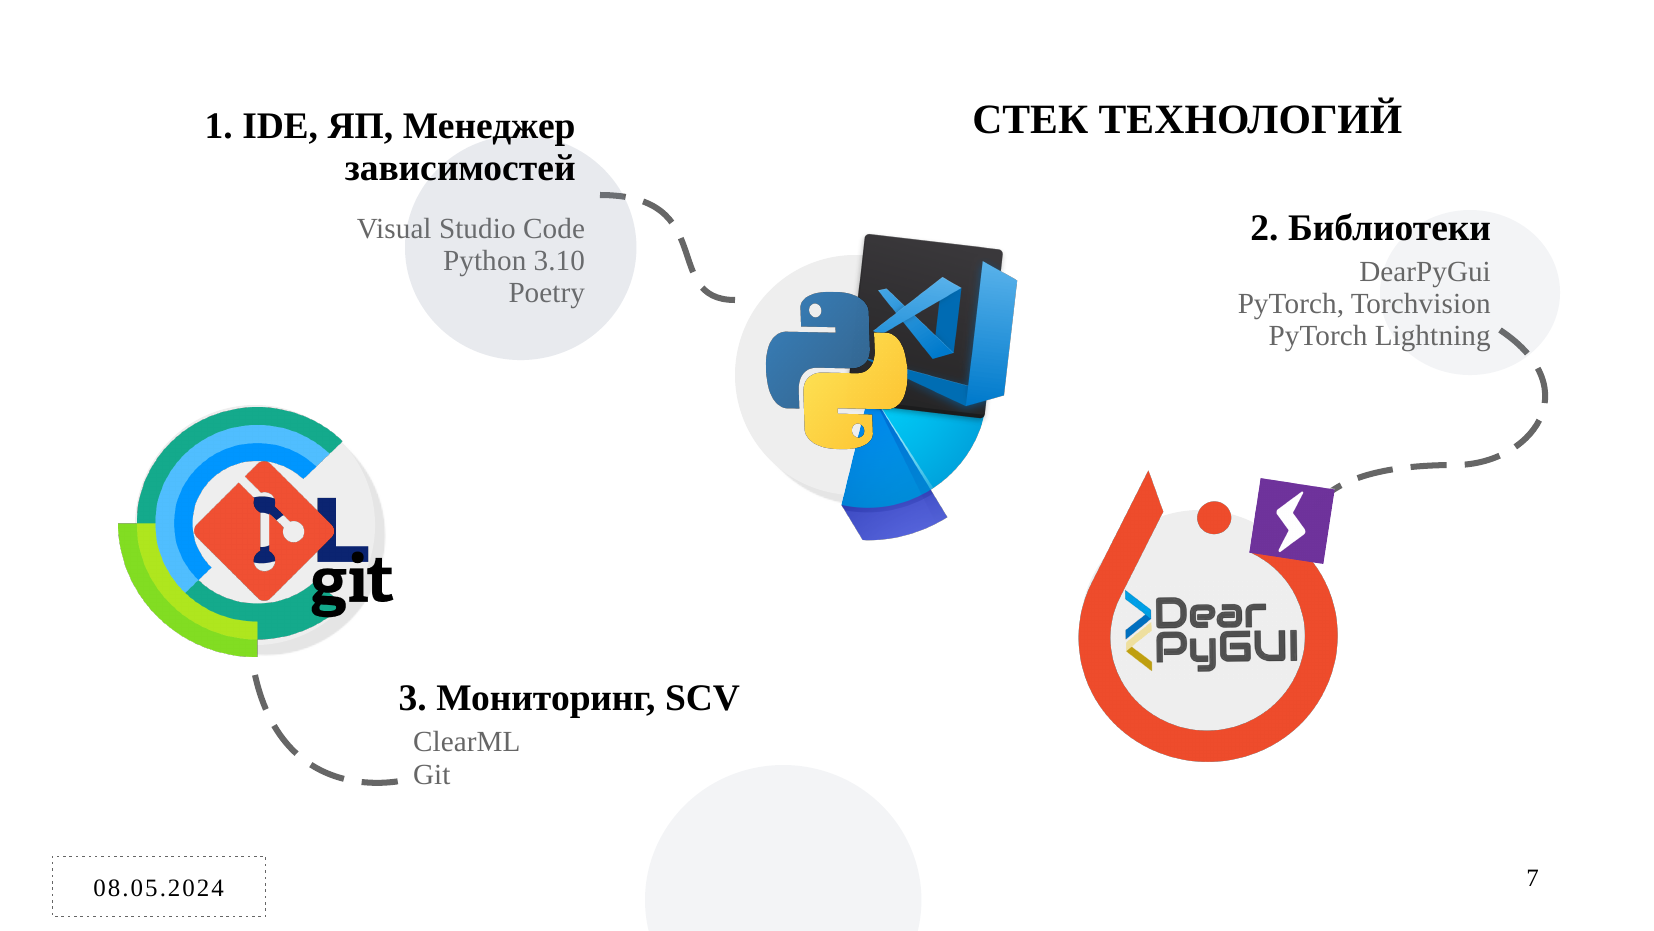

СТЕК ТЕХНОЛОГИЙ
1. IDE, ЯП, Менеджер зависимостей
2. Библиотеки
Visual Studio Code
Python 3.10
Poetry
DearPyGui PyTorch, Torchvision PyTorch Lightning
3. Мониторинг, SCV
ClearML
Git
08.05.2024